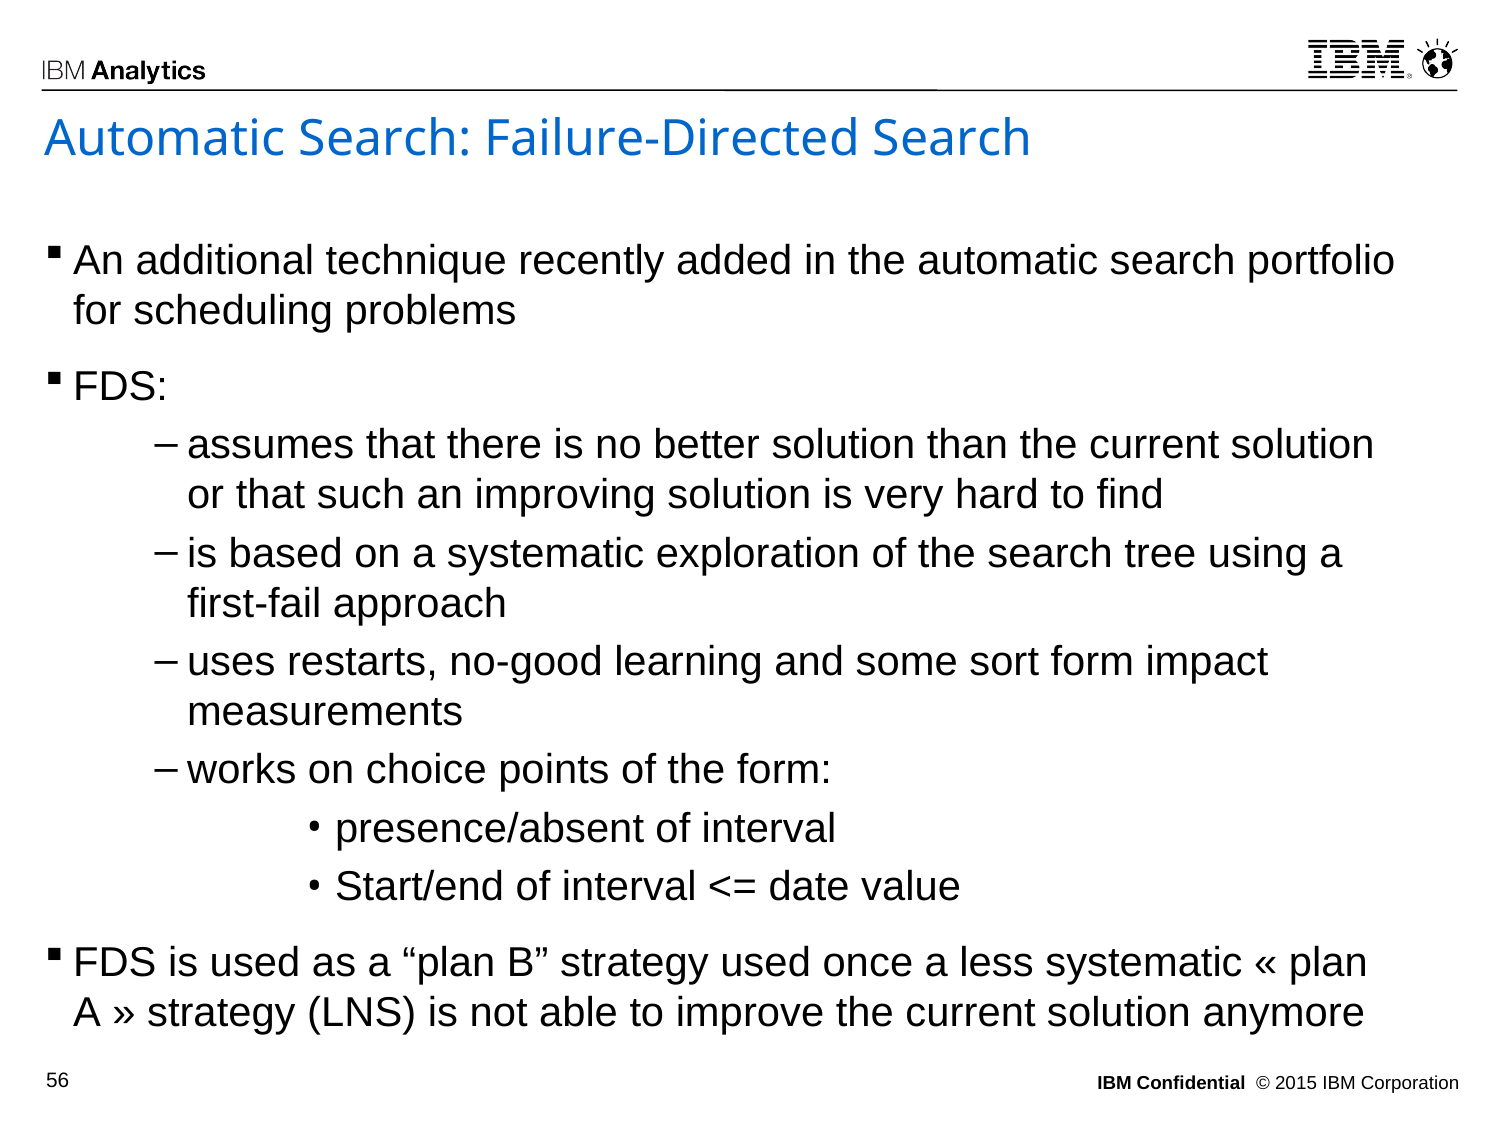

# Automatic Search: Failure-Directed Search
An additional technique recently added in the automatic search portfolio for scheduling problems
FDS:
assumes that there is no better solution than the current solution or that such an improving solution is very hard to find
is based on a systematic exploration of the search tree using a first-fail approach
uses restarts, no-good learning and some sort form impact measurements
works on choice points of the form:
presence/absent of interval
Start/end of interval <= date value
FDS is used as a “plan B” strategy used once a less systematic « plan A » strategy (LNS) is not able to improve the current solution anymore